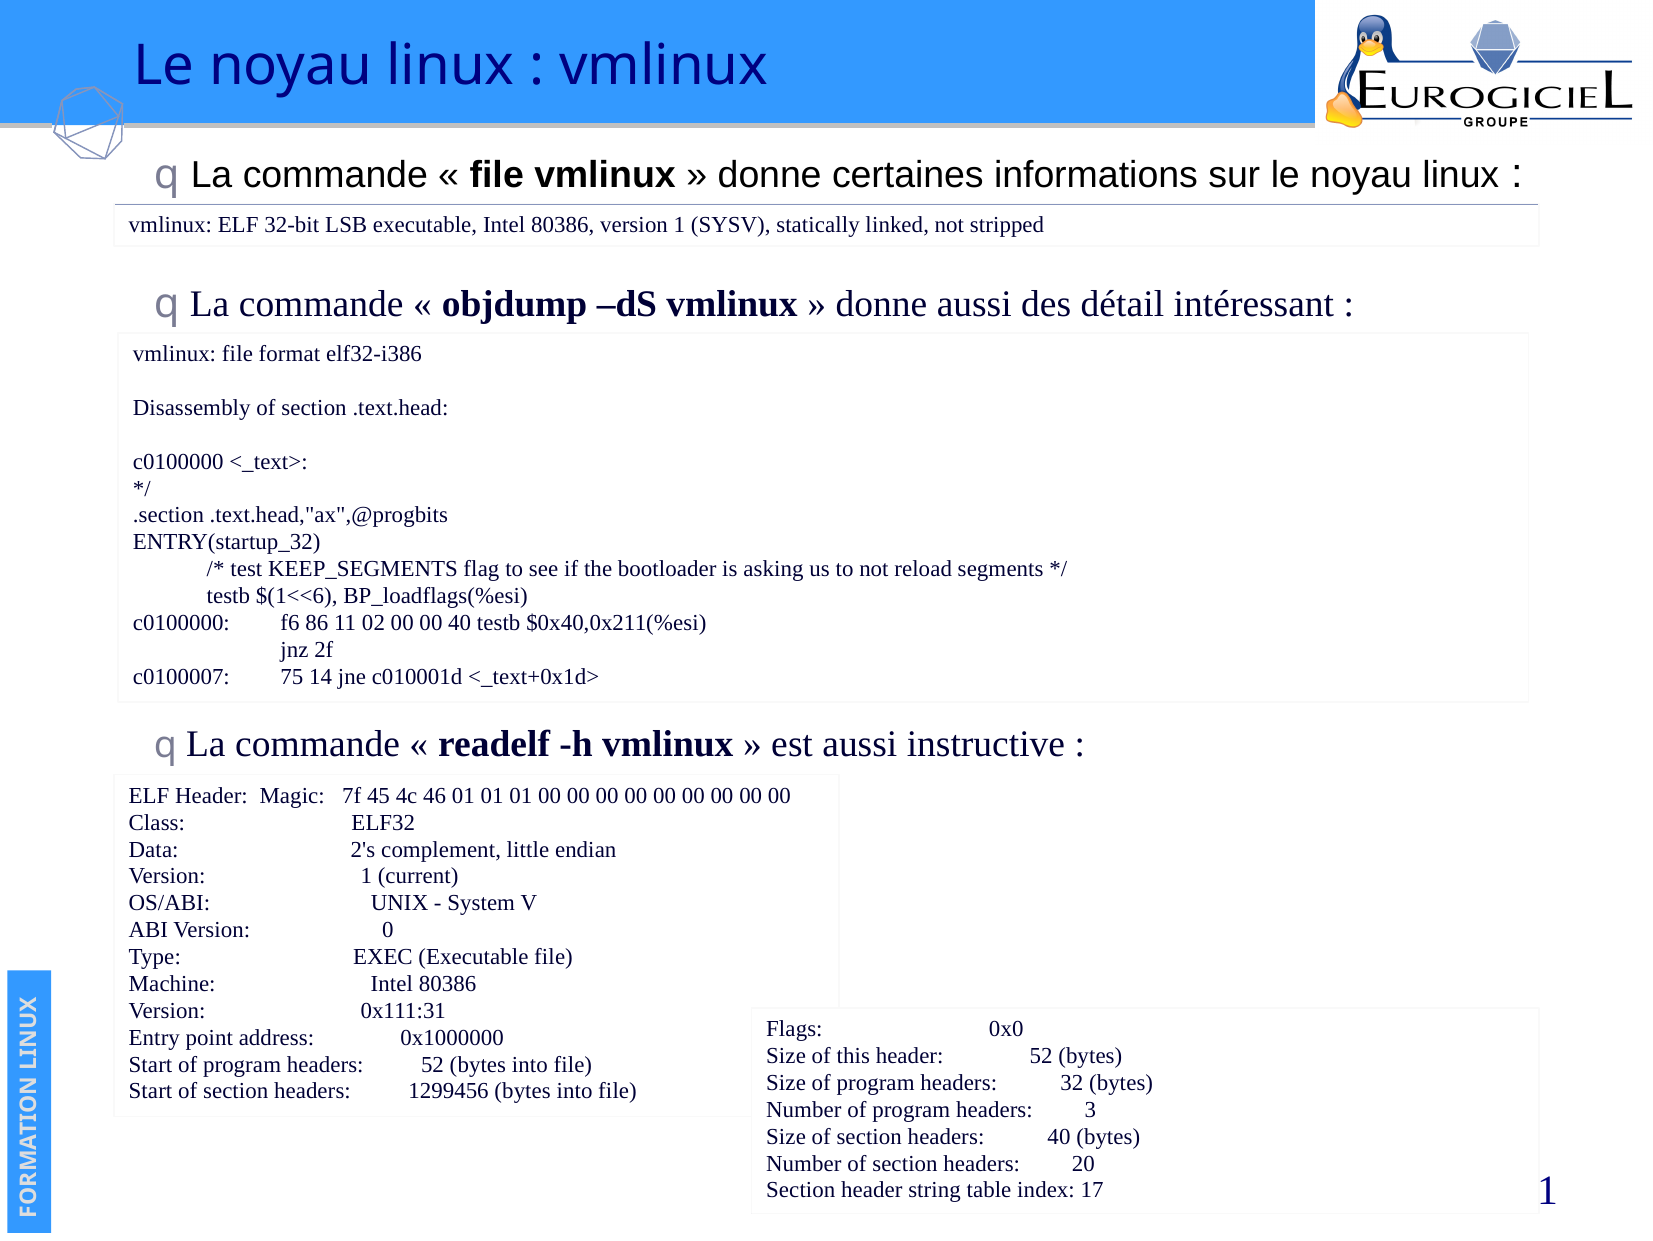

# Le noyau linux : vmlinux
 La commande « file vmlinux » donne certaines informations sur le noyau linux :
vmlinux: ELF 32-bit LSB executable, Intel 80386, version 1 (SYSV), statically linked, not stripped
 La commande « objdump –dS vmlinux » donne aussi des détail intéressant :
vmlinux: file format elf32-i386
Disassembly of section .text.head:
c0100000 <_text>:
*/
.section .text.head,"ax",@progbits
ENTRY(startup_32)
	/* test KEEP_SEGMENTS flag to see if the bootloader is asking us to not reload segments */
	testb $(1<<6), BP_loadflags(%esi)
c0100000: 	f6 86 11 02 00 00 40 testb $0x40,0x211(%esi)
		jnz 2f
c0100007: 	75 14 jne c010001d <_text+0x1d>
 La commande « readelf -h vmlinux » est aussi instructive :
ELF Header:  Magic:   7f 45 4c 46 01 01 01 00 00 00 00 00 00 00 00 00  
Class:                             ELF32  
Data:                              2's complement, little endian  
Version:                           1 (current)  
OS/ABI:                            UNIX - System V  
ABI Version:                       0  
Type:                              EXEC (Executable file)  
Machine:                           Intel 80386  
Version:                           0x111:31  
Entry point address:               0x1000000  
Start of program headers:          52 (bytes into file)  
Start of section headers:          1299456 (bytes into file)
Flags:                             0x0  
Size of this header:               52 (bytes)  
Size of program headers:           32 (bytes)  
Number of program headers:         3  
Size of section headers:           40 (bytes)  
Number of section headers:         20
Section header string table index: 17